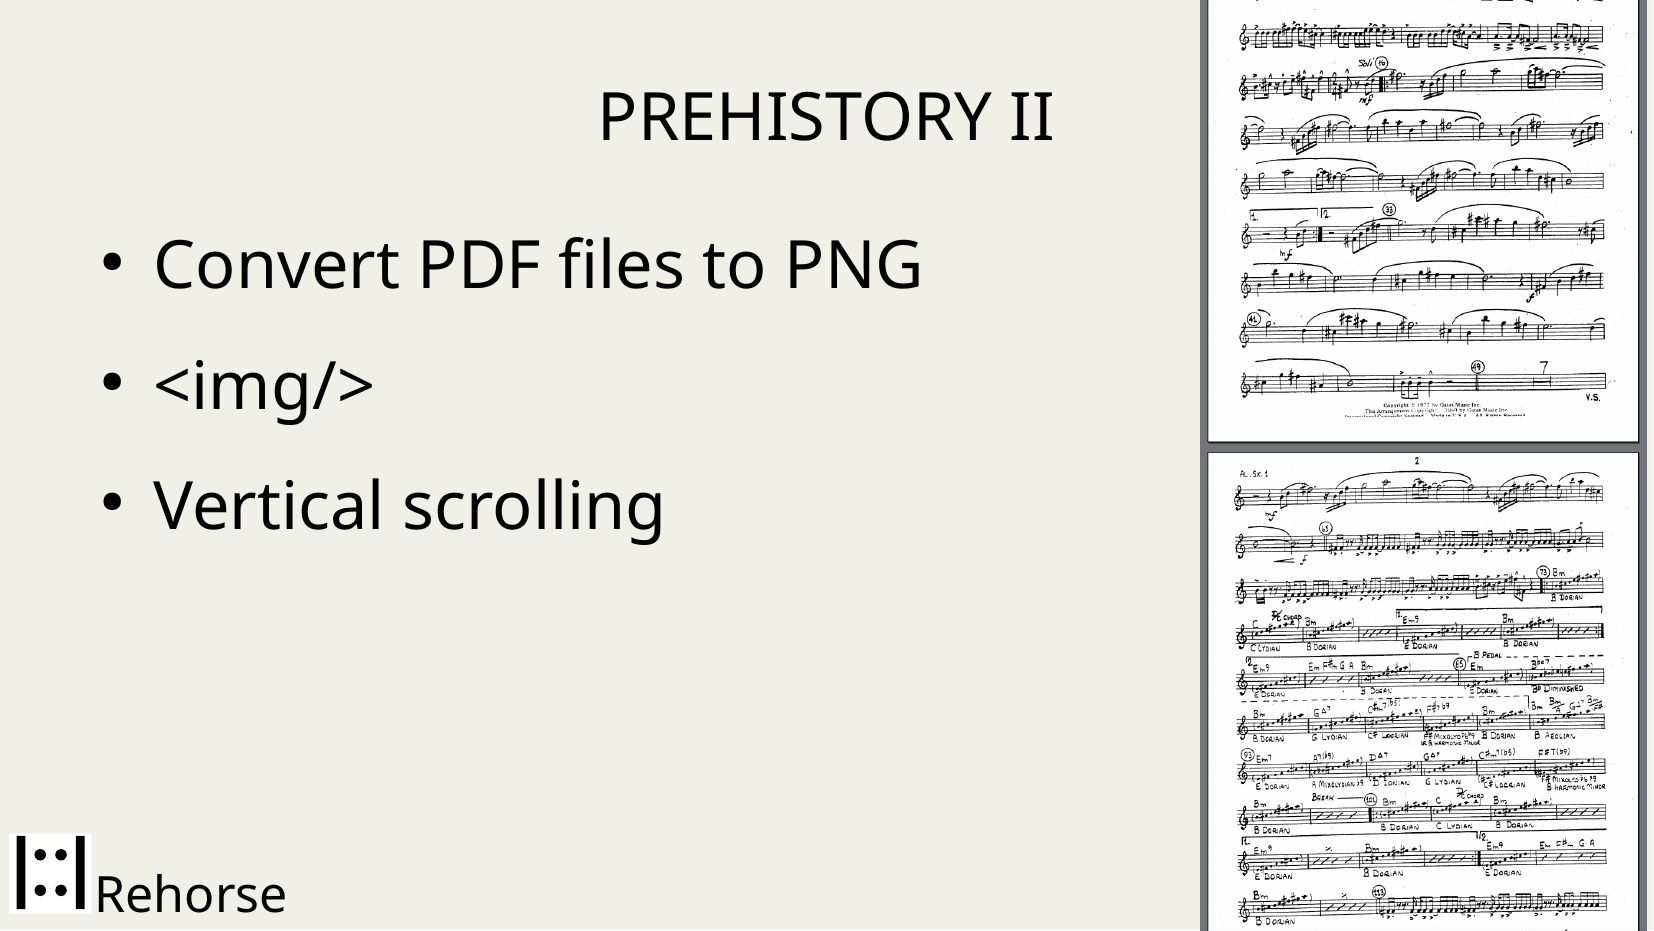

# Prehistory II
Convert PDF files to PNG
<img/>
Vertical scrolling